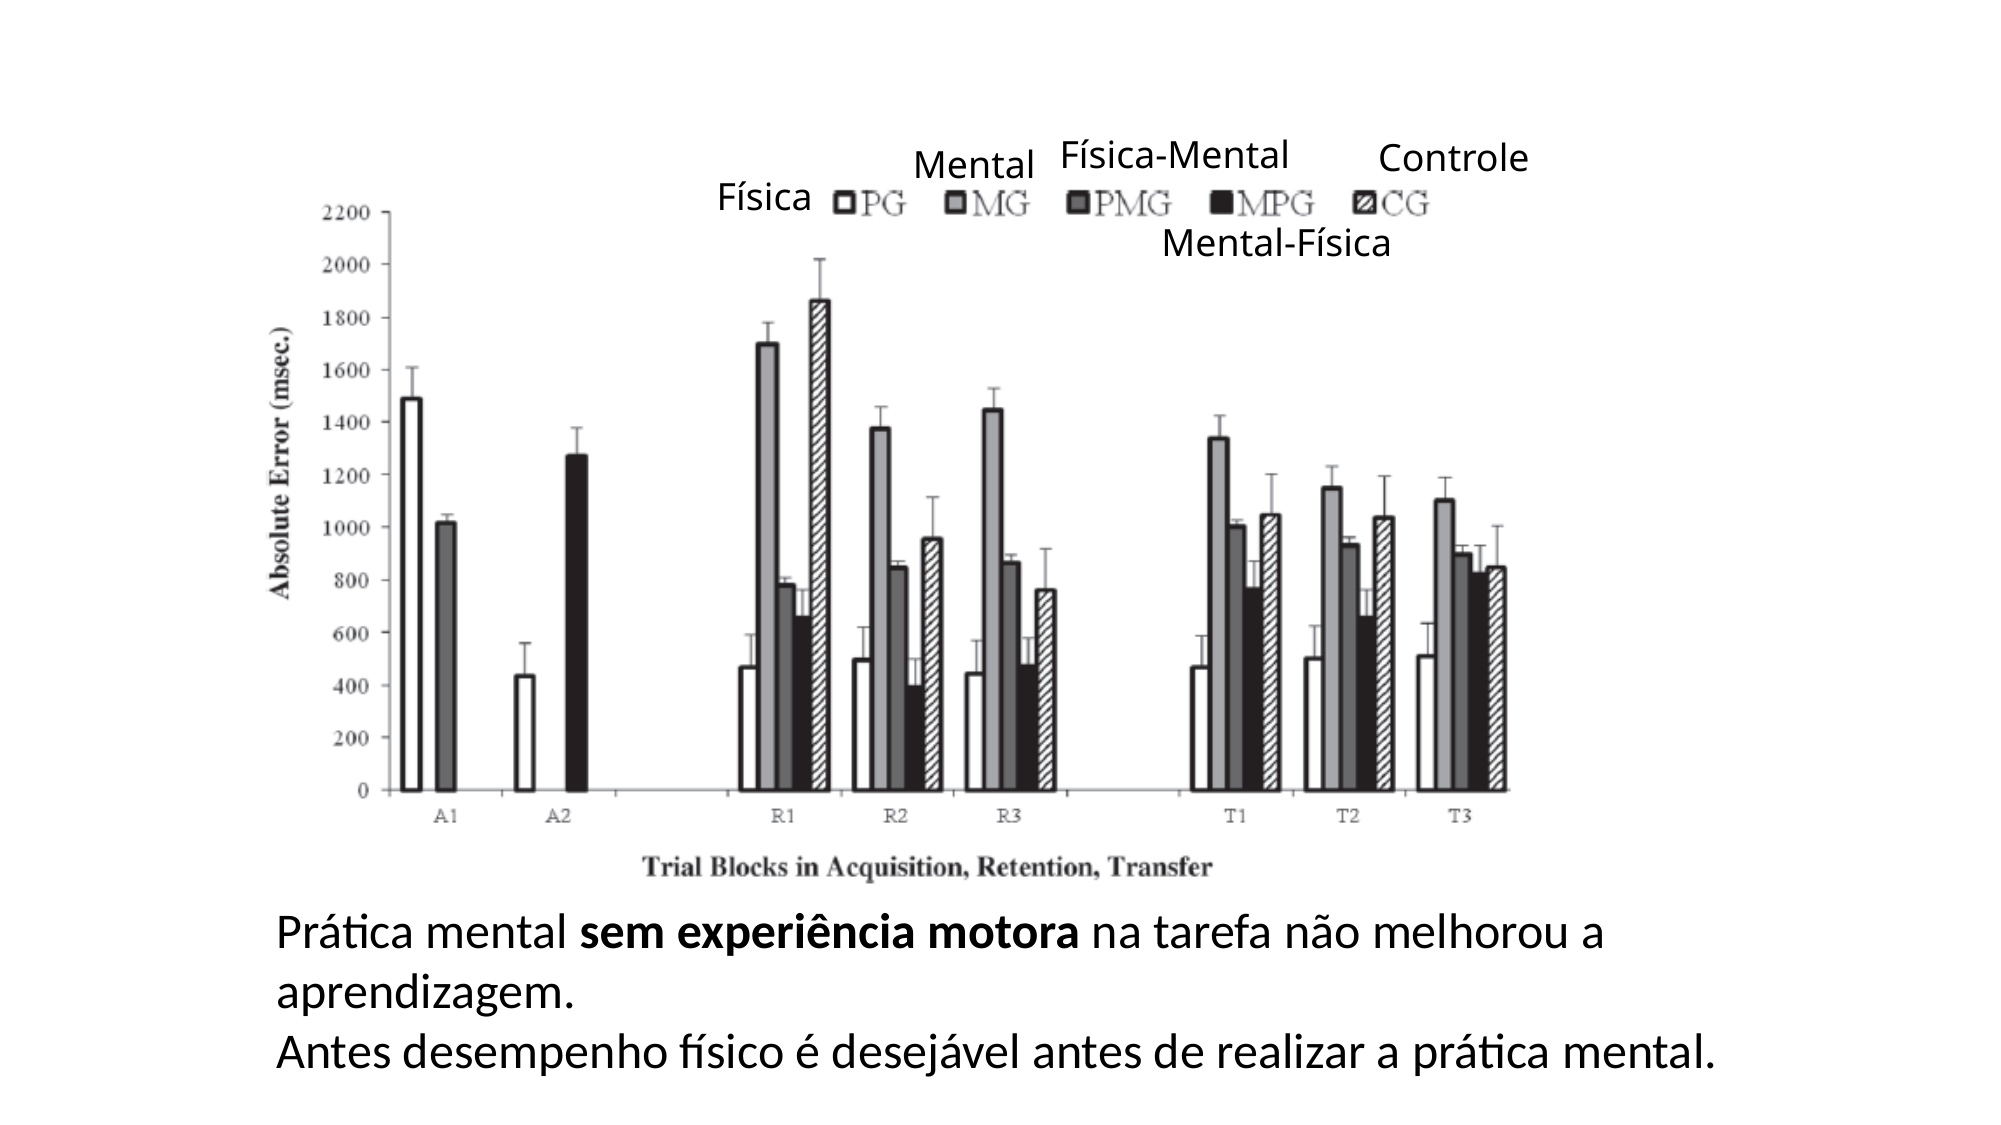

Física-Mental
Controle
Mental
Física
Mental-Física
Prática mental sem experiência motora na tarefa não melhorou a aprendizagem.
Antes desempenho físico é desejável antes de realizar a prática mental.